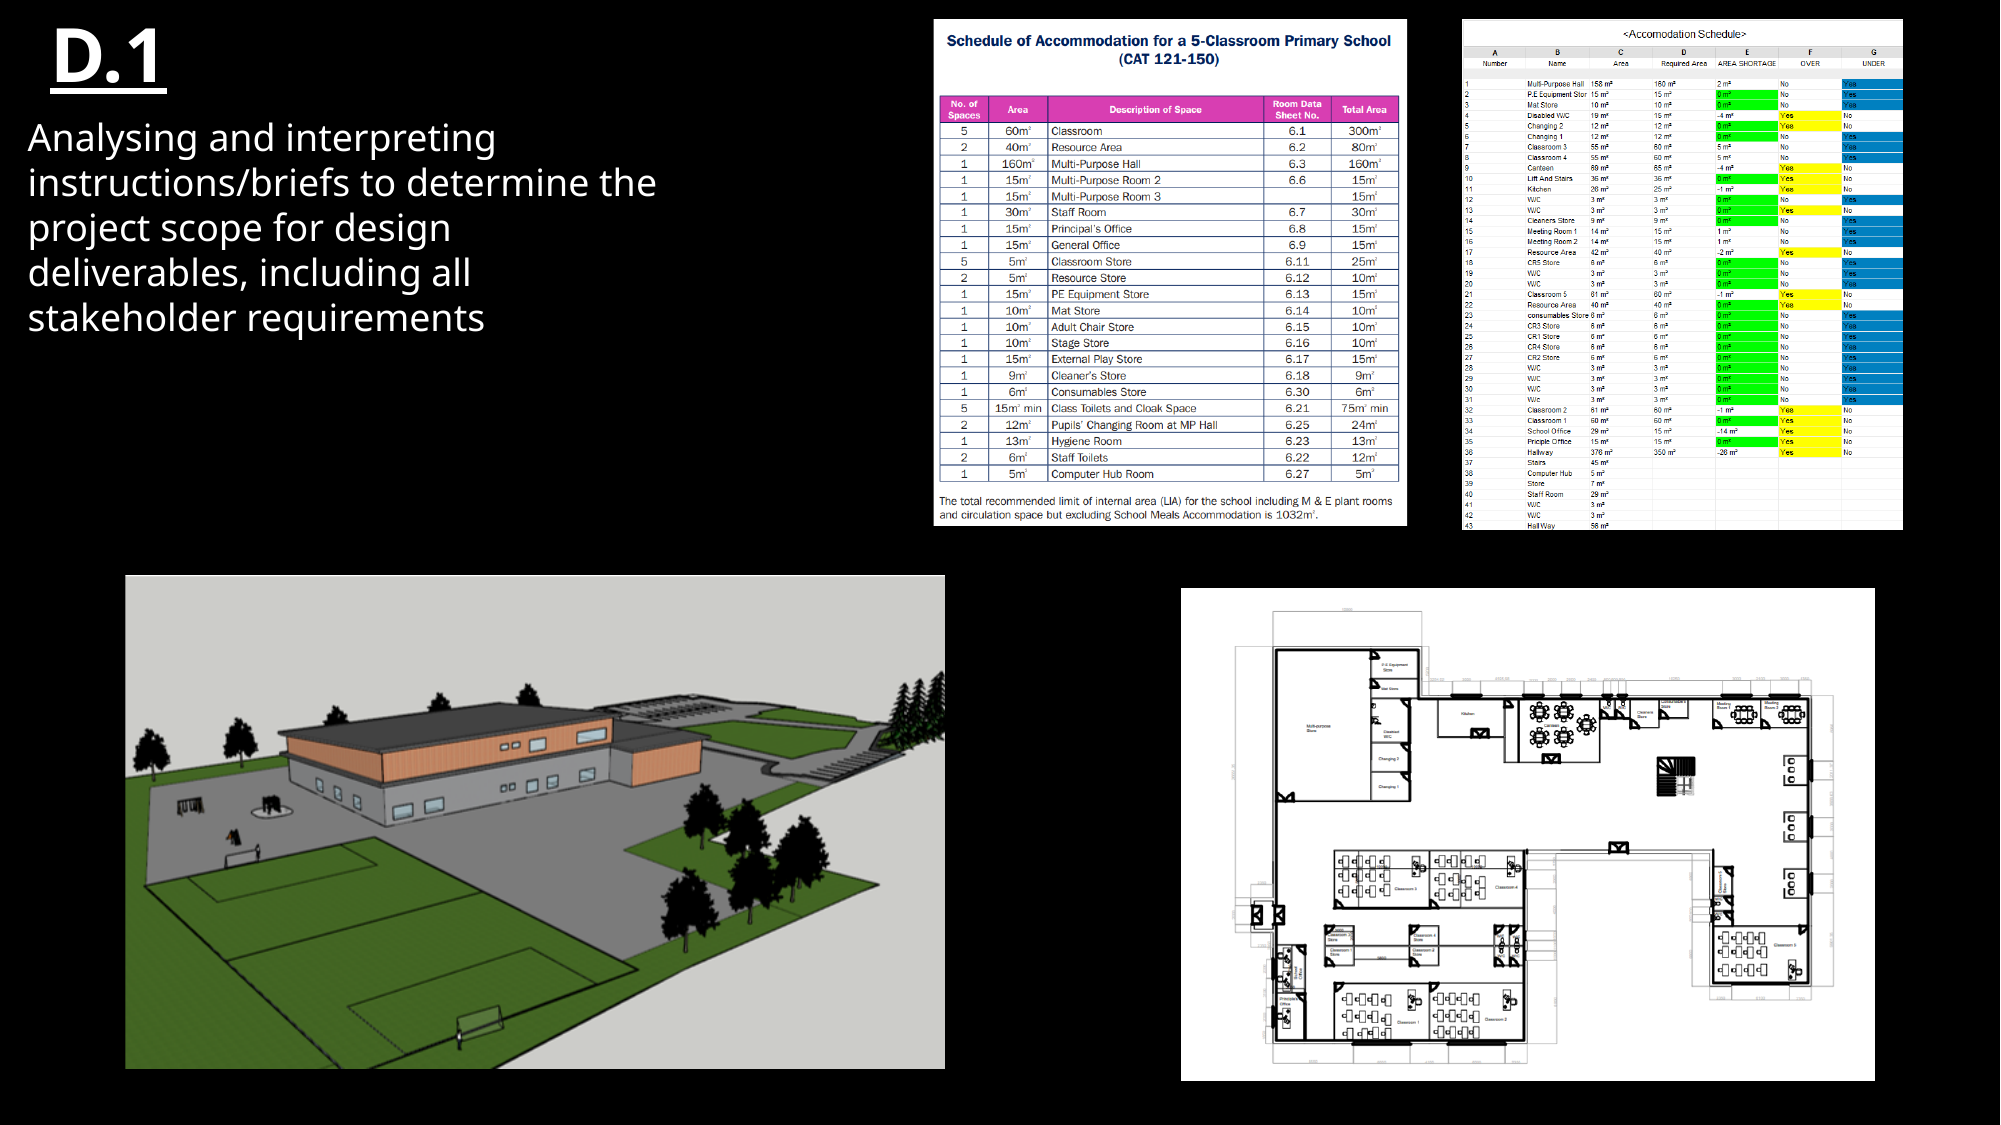

D.1
D.1
Analysing and interpreting instructions/briefs to determine the project scope for design deliverables, including all stakeholder requirements